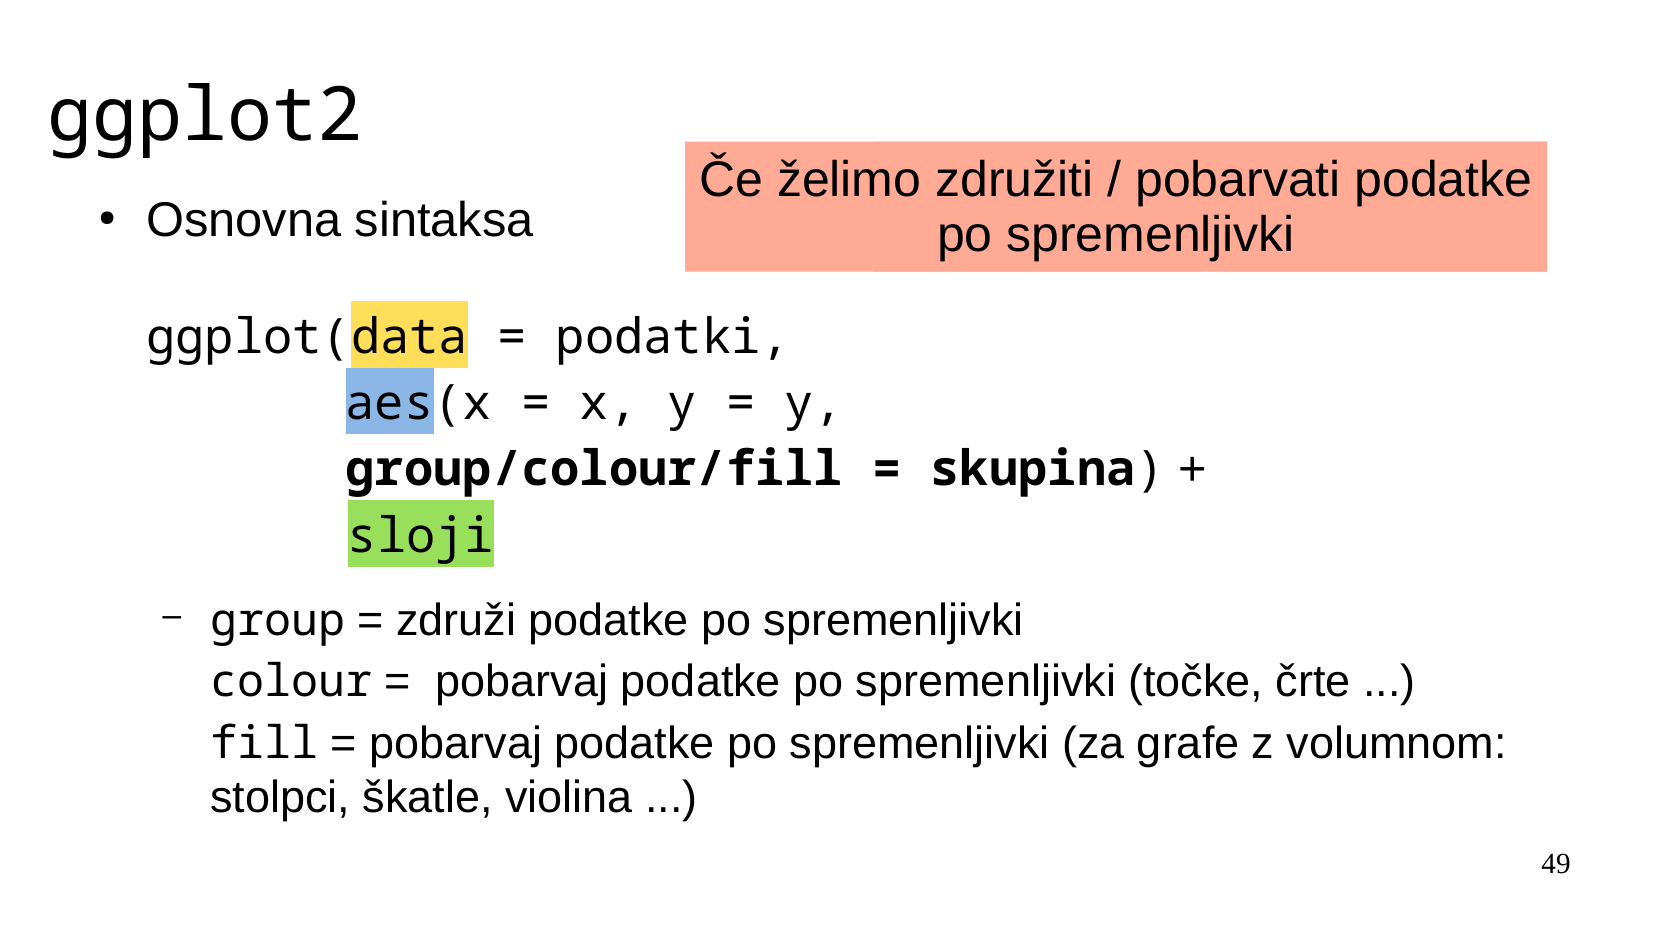

ggplot2
Če želimo združiti / pobarvati podatke
po spremenljivki
če imamo skupine
# Osnovna sintaksa ggplot(data = podatki, aes(x = x, y = y, group/colour/fill = skupina) + sloji
group = združi podatke po spremenljivki
colour = pobarvaj podatke po spremenljivki (točke, črte ...)
fill = pobarvaj podatke po spremenljivki (za grafe z volumnom: stolpci, škatle, violina ...)
49